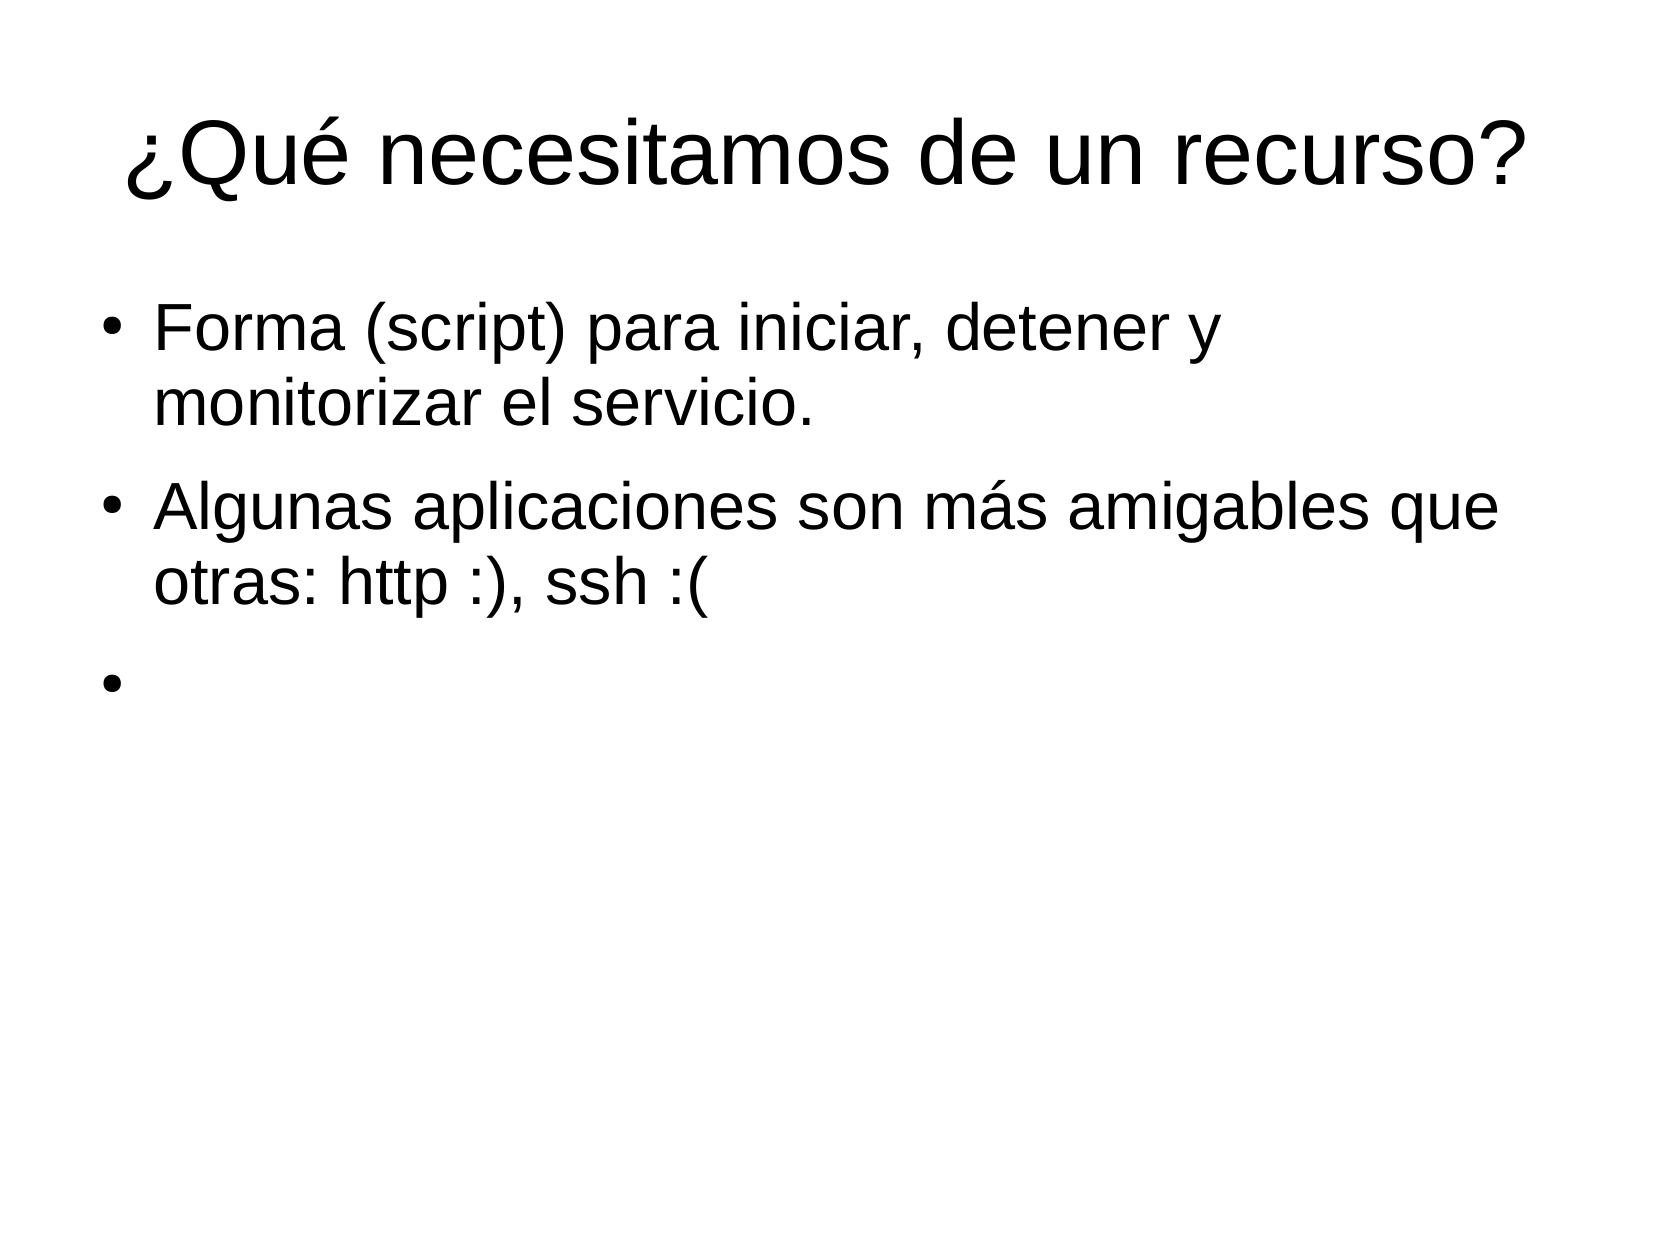

# ¿Qué necesitamos de un recurso?
Forma (script) para iniciar, detener y monitorizar el servicio.
Algunas aplicaciones son más amigables que otras: http :), ssh :(